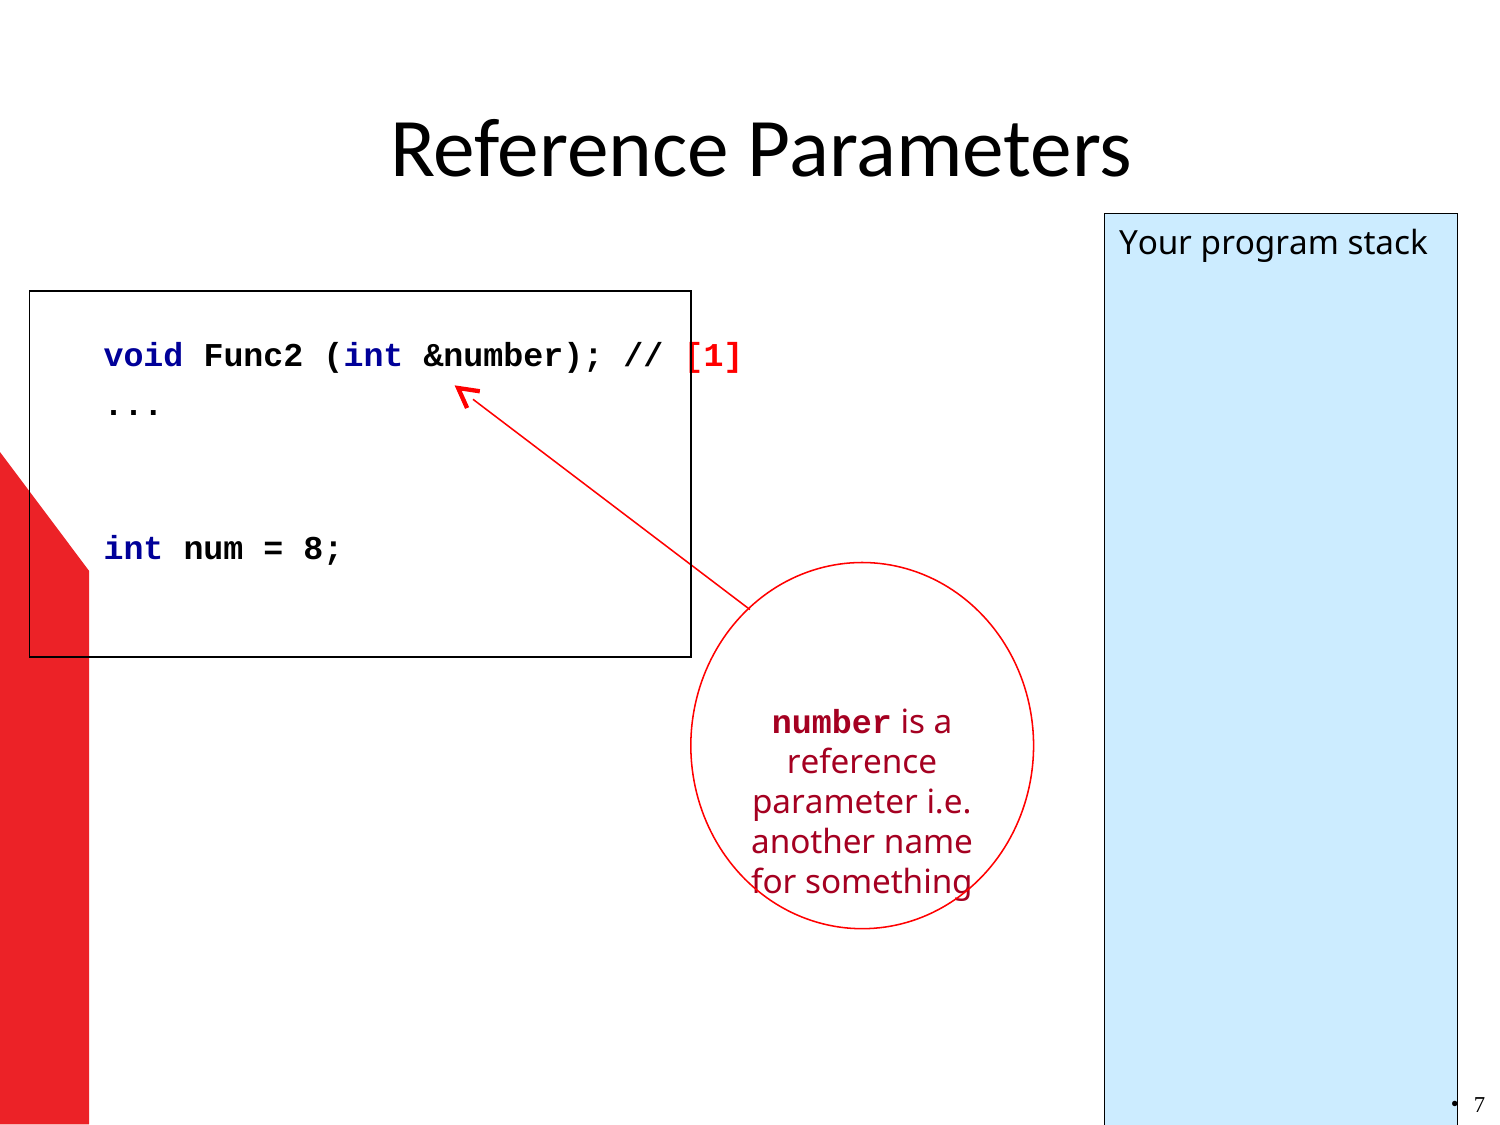

# Reference Parameters
| | | Your program stack |
| --- | --- | --- |
| | | |
| | | |
| | | |
| | | |
| | | |
| | | |
| | | |
| | | |
| | | |
| | | |
| | | |
| | num | 8 |
void Func2 (int &number); // [1]
...
int num = 8;
number is a reference parameter i.e. another name for something